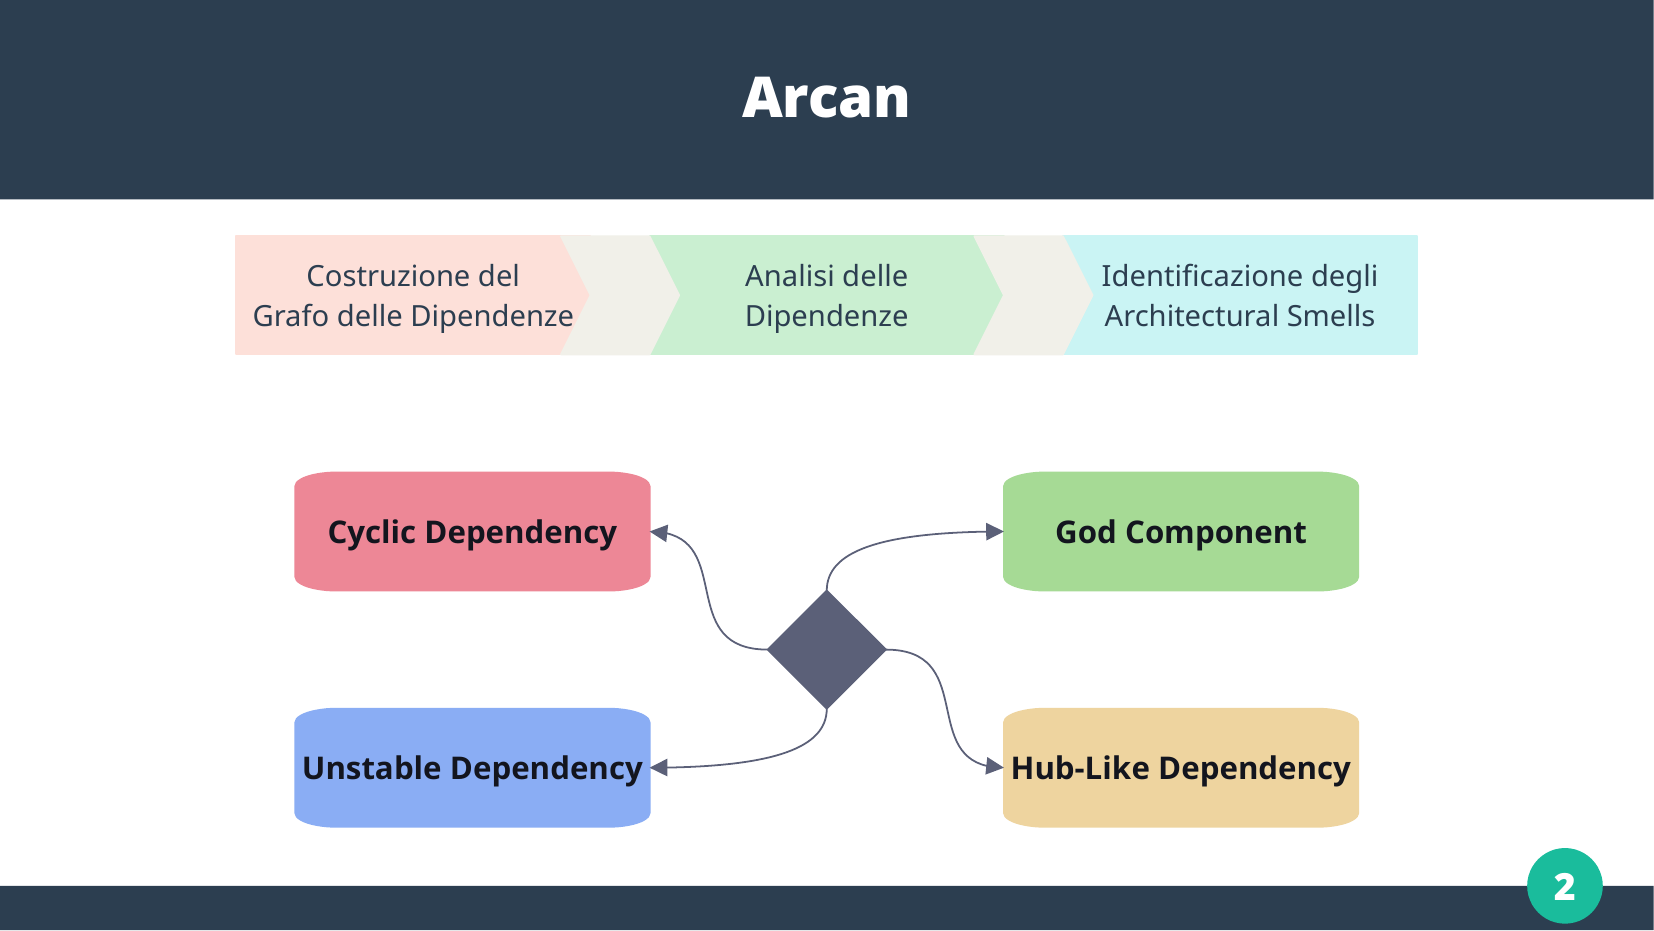

# Arcan
Costruzione del
Grafo delle Dipendenze
Analisi delle
Dipendenze
Identificazione degli
Architectural Smells
Cyclic Dependency
God Component
Unstable Dependency
Hub-Like Dependency